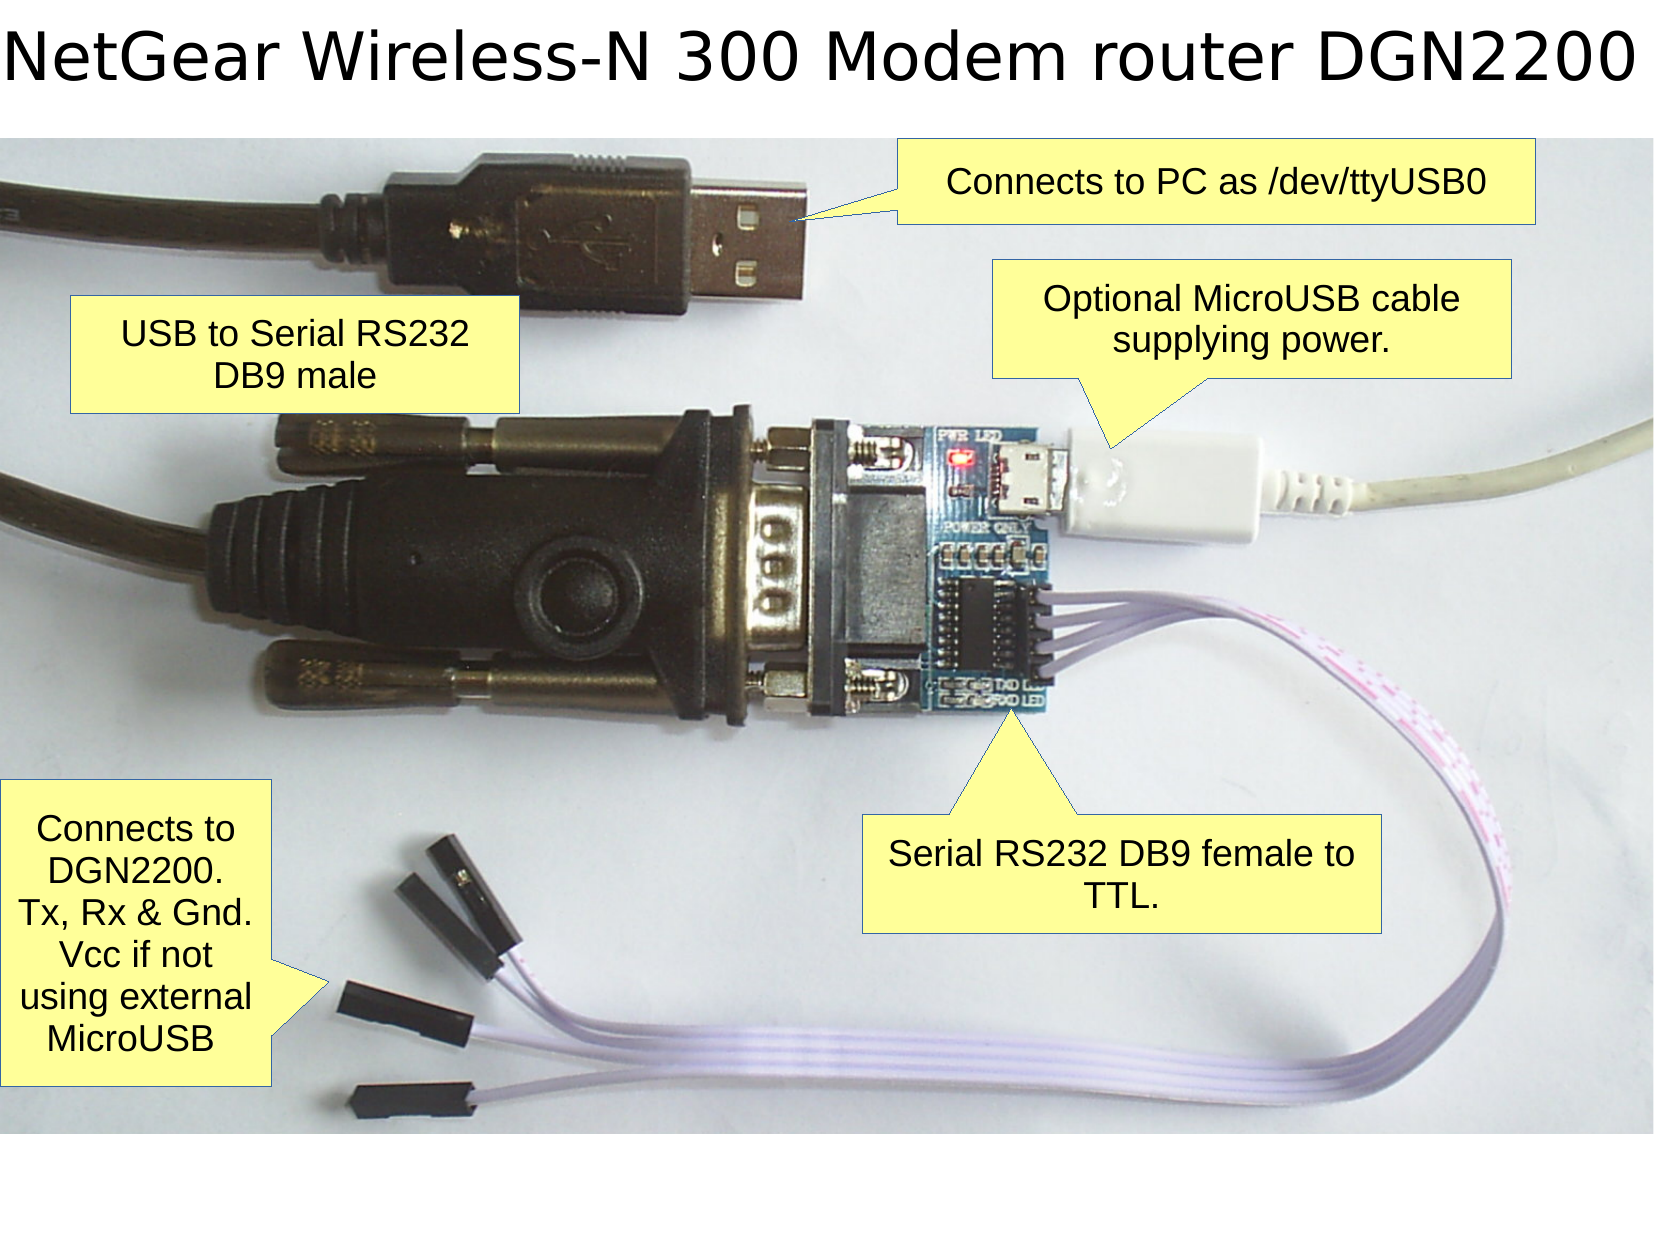

# NetGear Wireless-N 300 Modem router DGN2200
Connects to PC as /dev/ttyUSB0
Optional MicroUSB cable supplying power.
USB to Serial RS232 DB9 male
Connects to DGN2200.
Tx, Rx & Gnd. Vcc if not using external MicroUSB
Serial RS232 DB9 female to TTL.